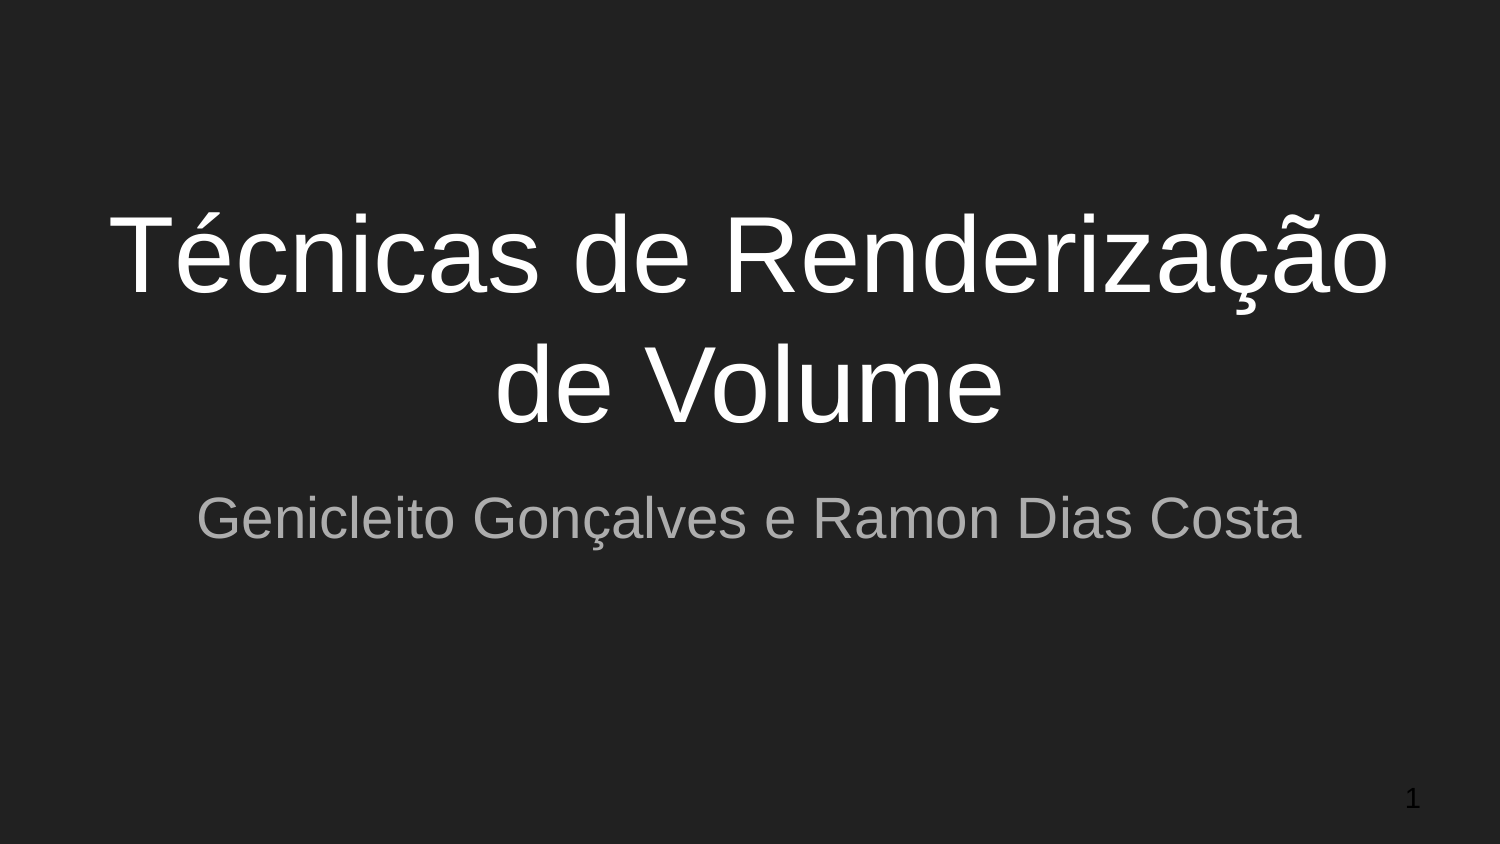

# Técnicas de Renderização de Volume
Genicleito Gonçalves e Ramon Dias Costa